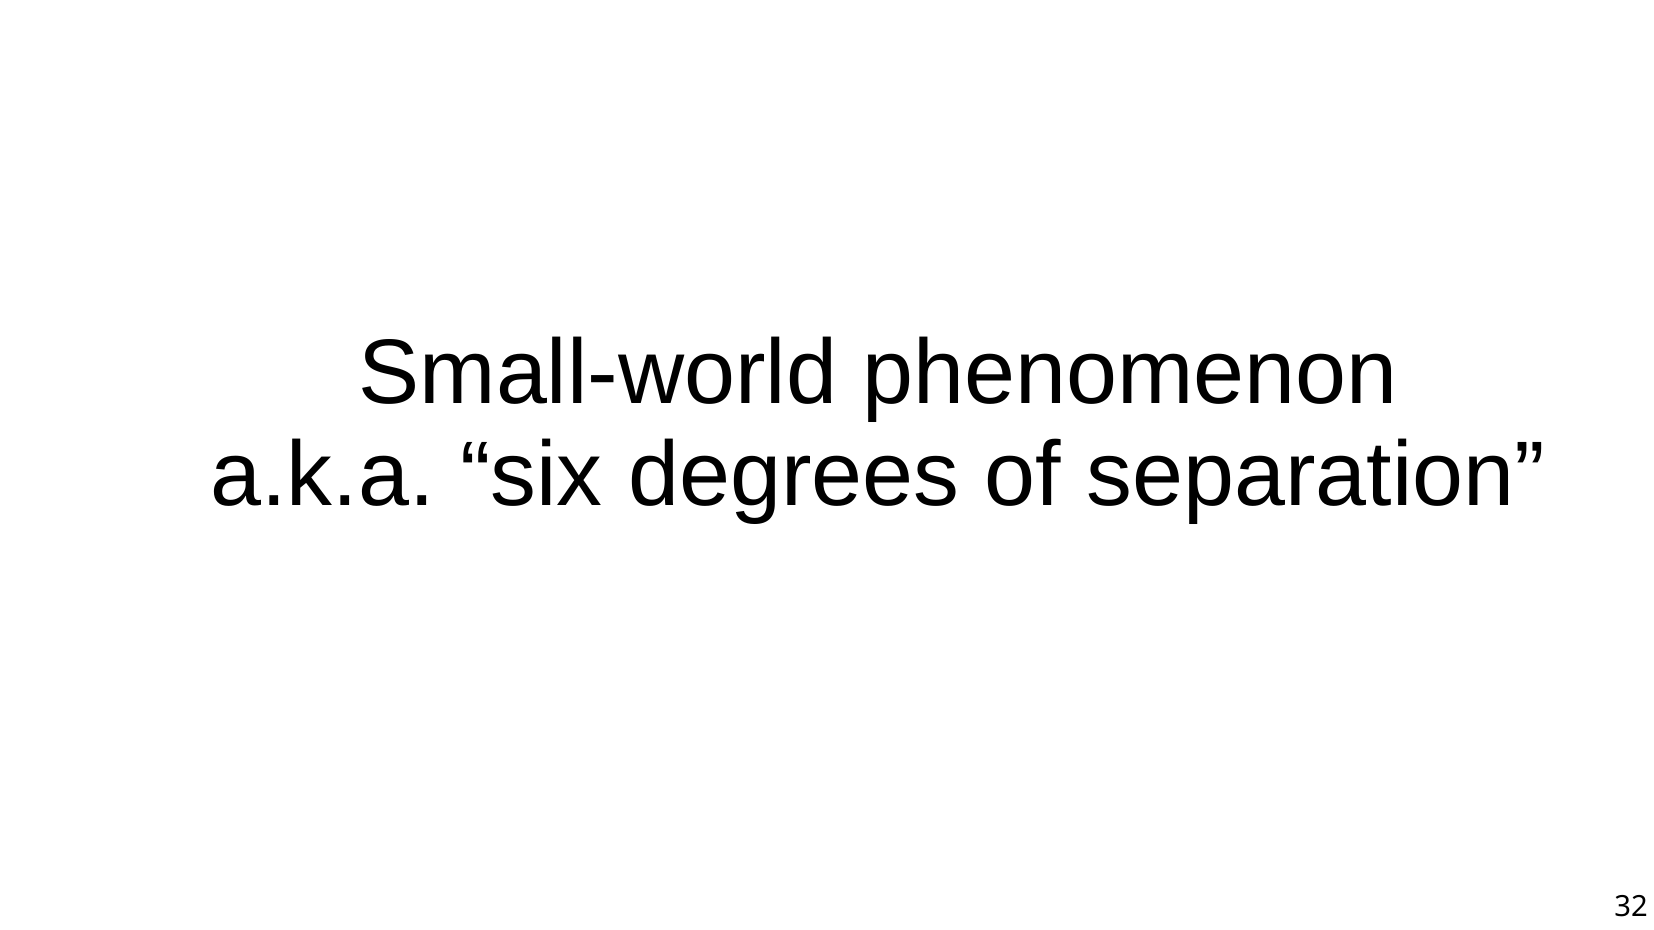

# Small-world phenomenon a.k.a. “six degrees of separation”
32